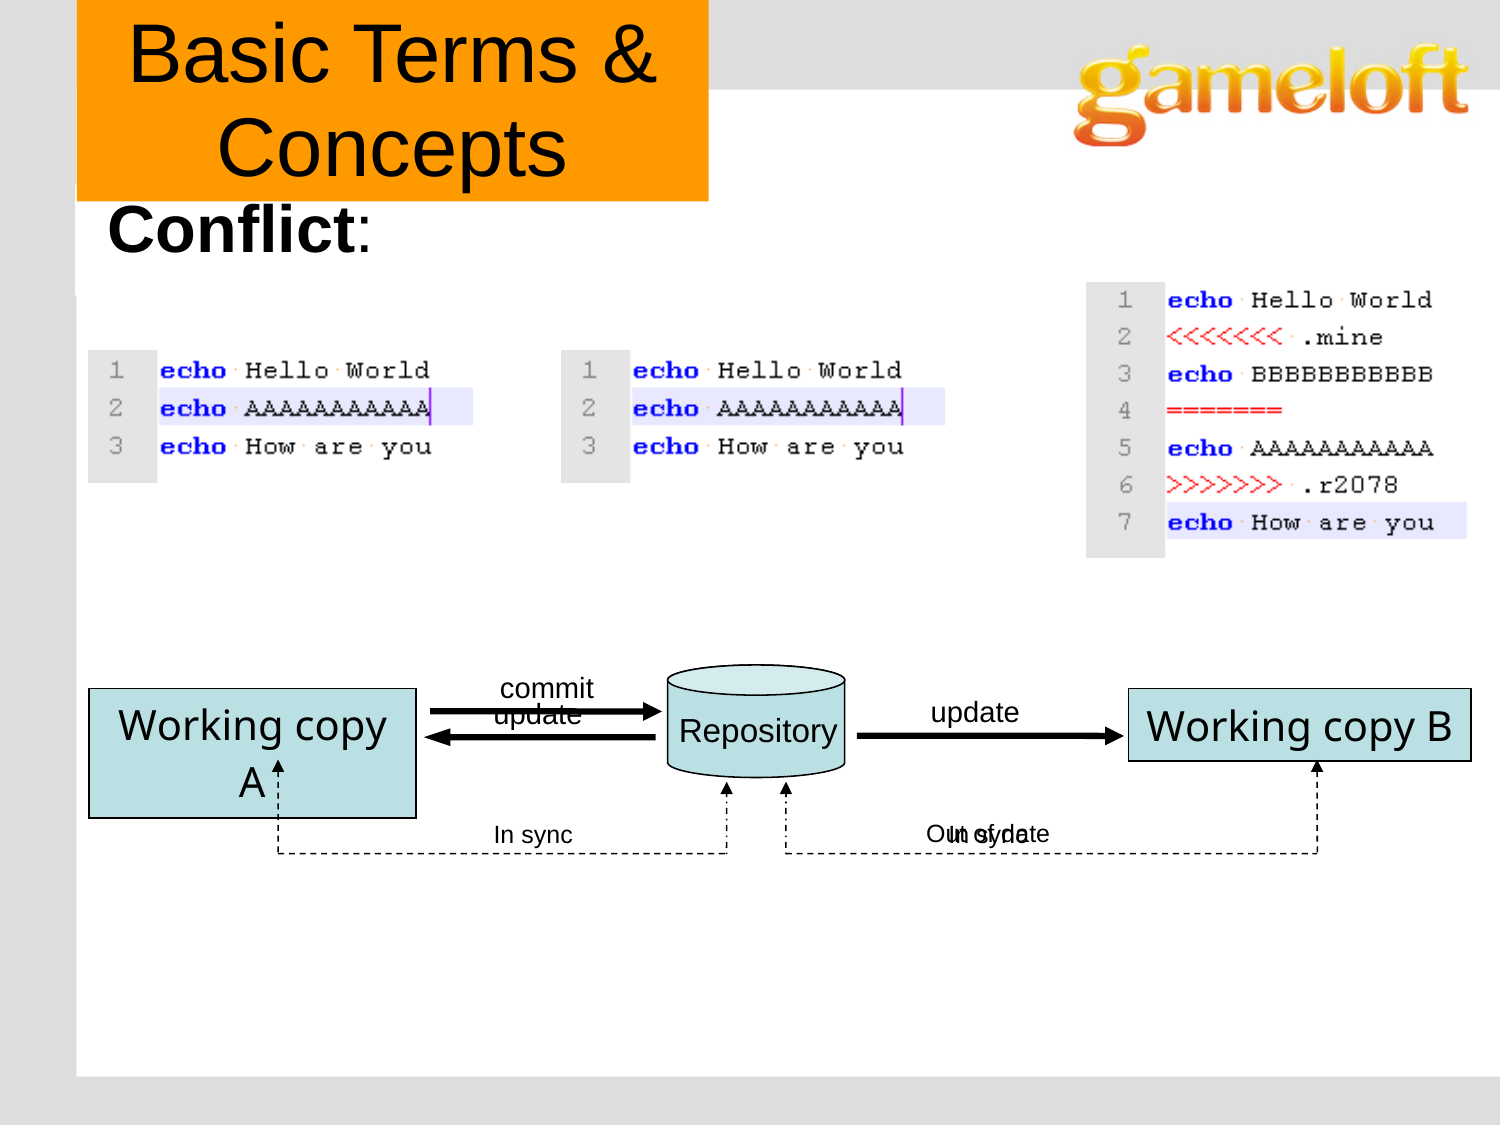

Basic Terms & Concepts
# Conflict:
commit
Working copy A
update
Local folder
Working copy B
update
Repository
Out of date
In sync
In sync